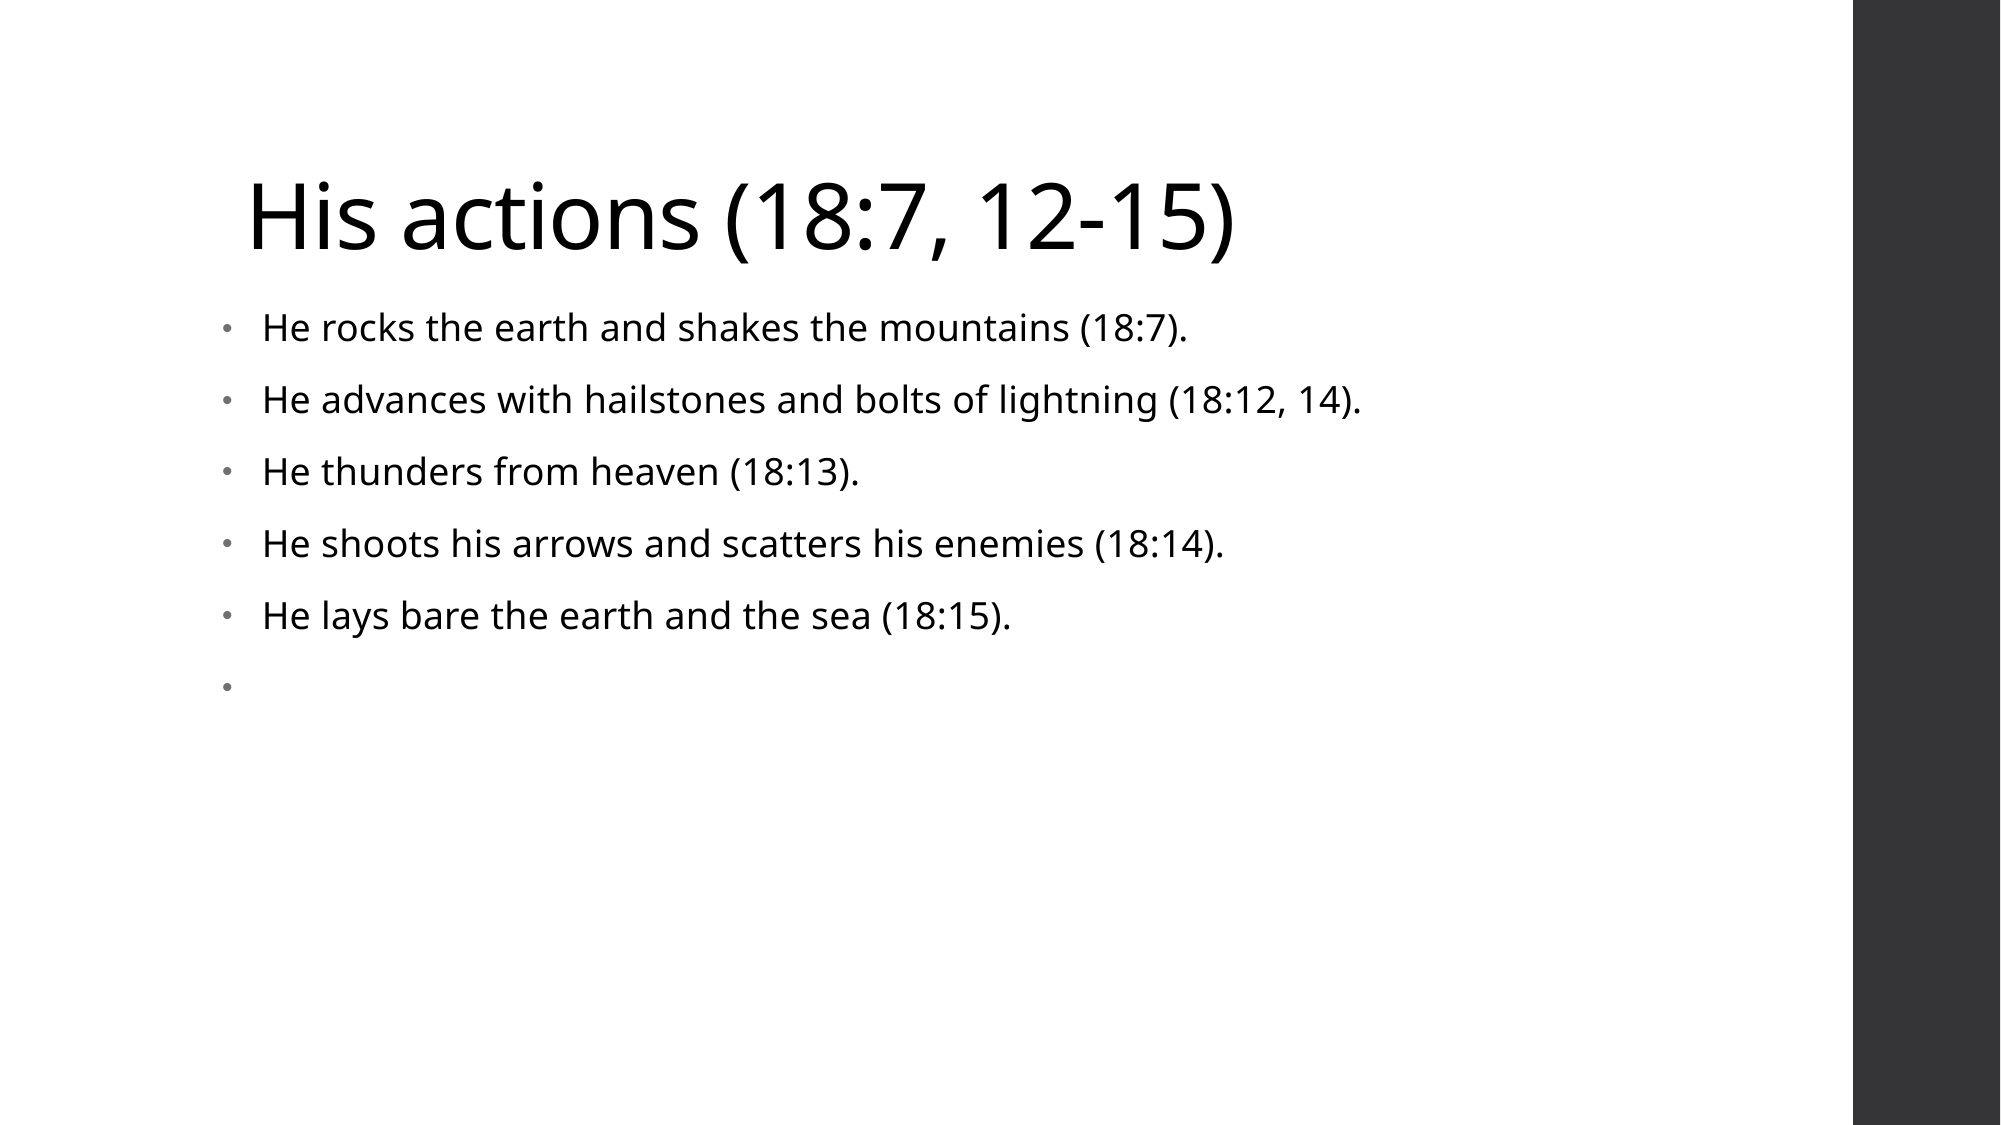

# His actions (18:7, 12-15)
 He rocks the earth and shakes the mountains (18:7).
 He advances with hailstones and bolts of lightning (18:12, 14).
 He thunders from heaven (18:13).
 He shoots his arrows and scatters his enemies (18:14).
 He lays bare the earth and the sea (18:15).